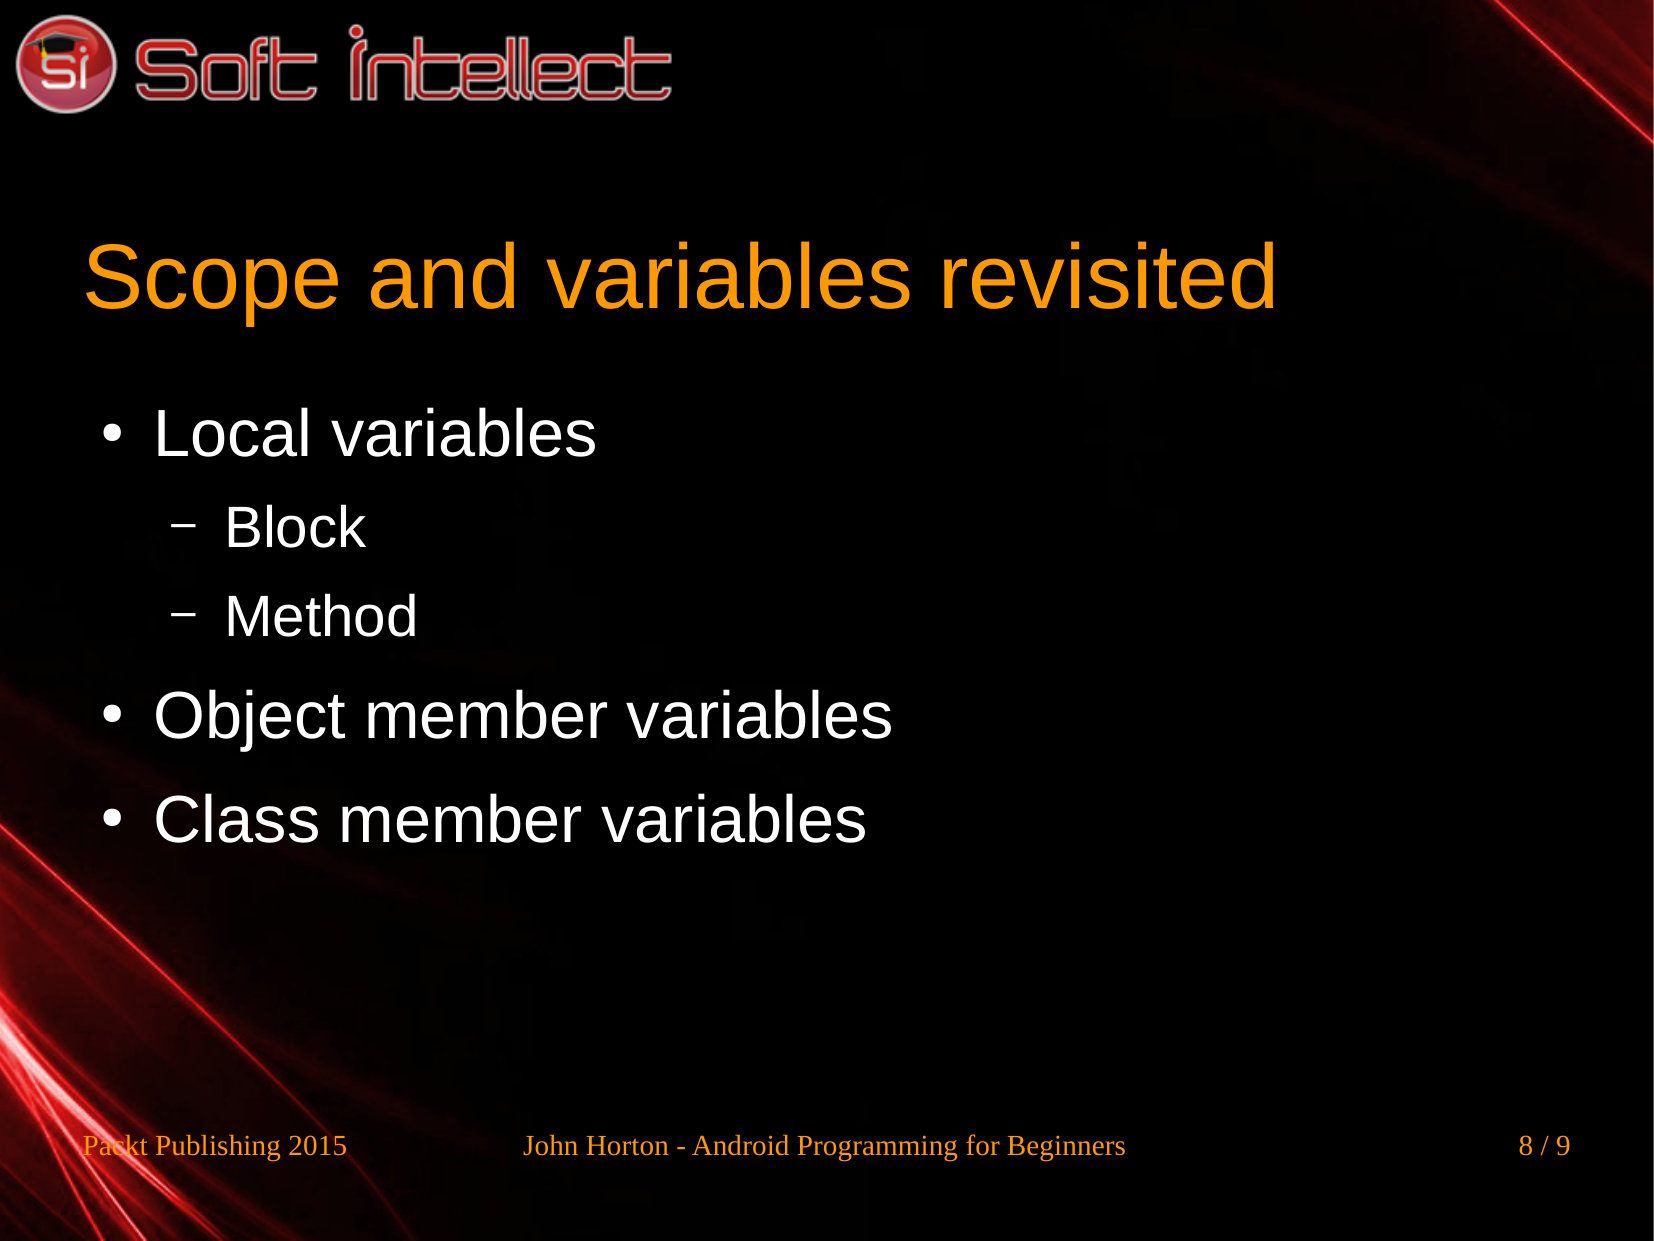

# Scope and variables revisited
Local variables
Block
Method
Object member variables
Class member variables
Packt Publishing 2015
John Horton - Android Programming for Beginners
8